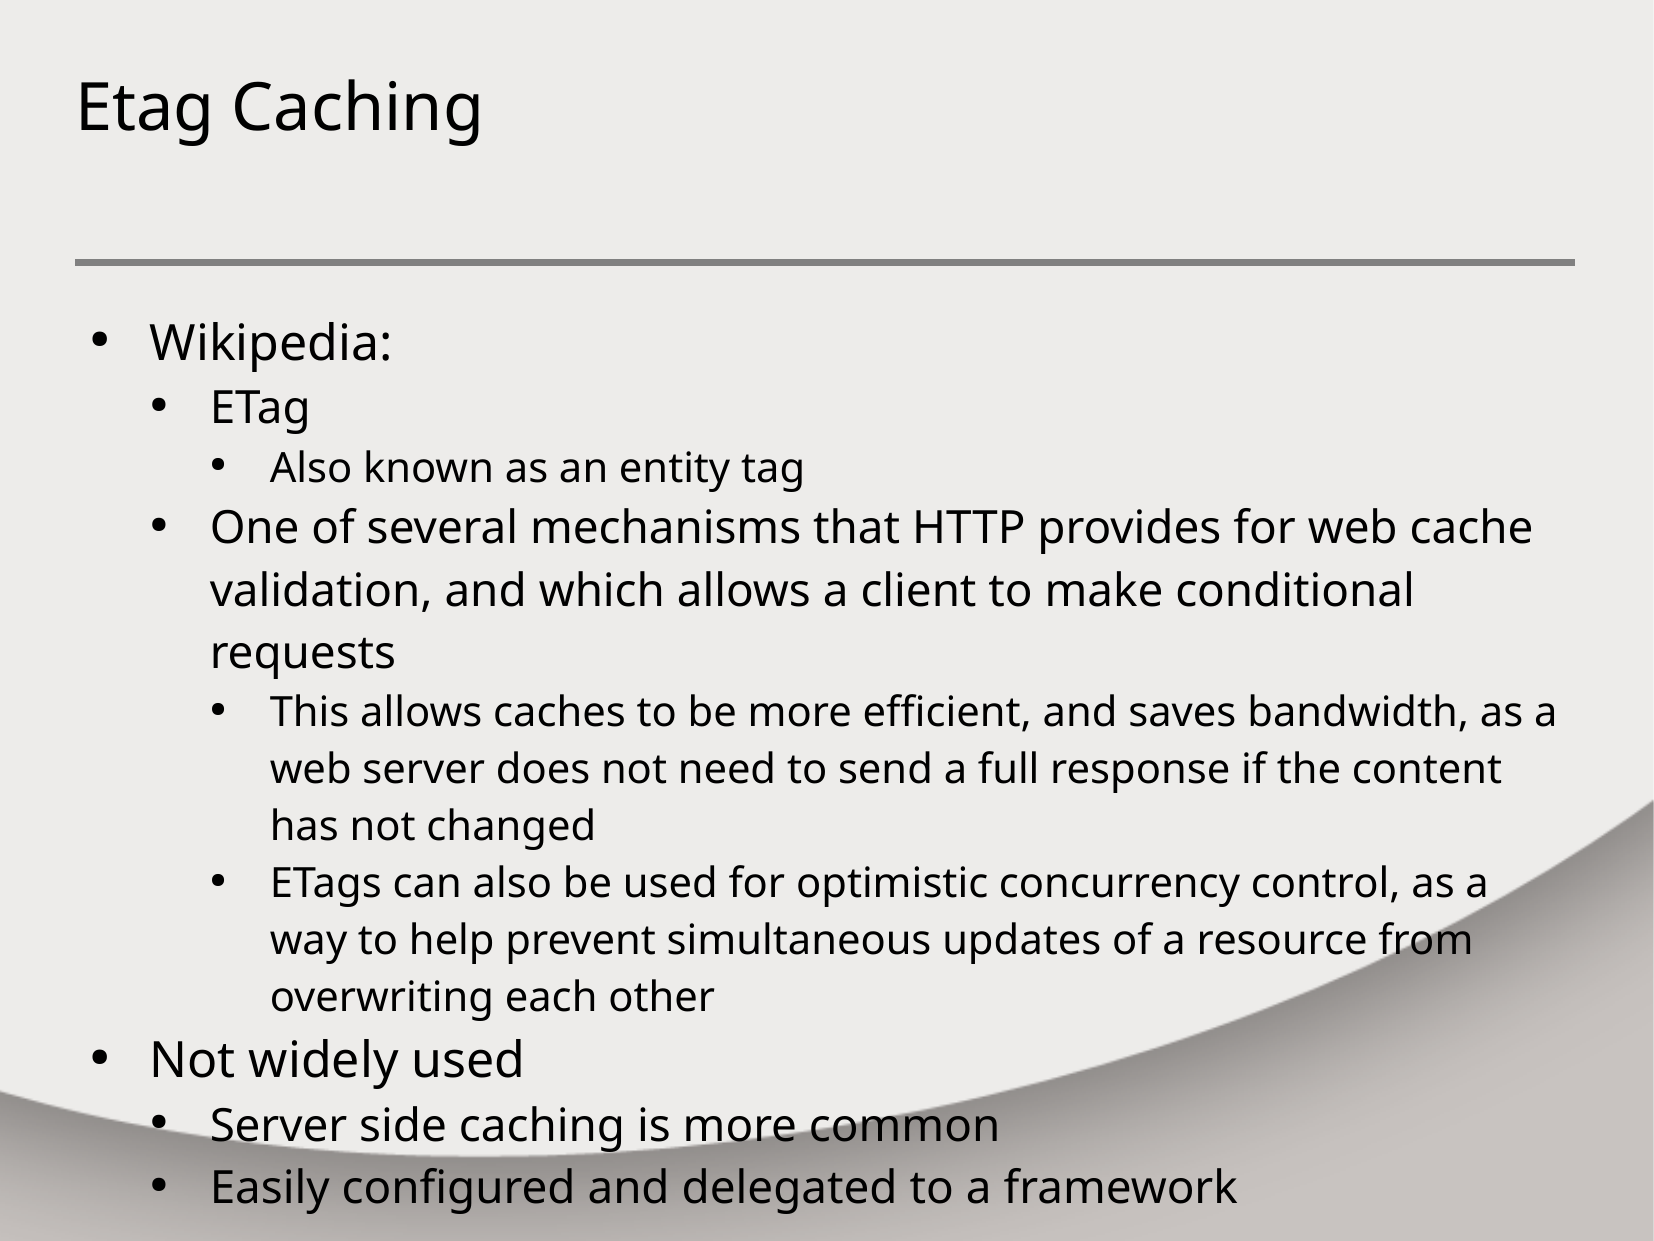

# Etag Caching
Wikipedia:
ETag
Also known as an entity tag
One of several mechanisms that HTTP provides for web cache validation, and which allows a client to make conditional requests
This allows caches to be more efficient, and saves bandwidth, as a web server does not need to send a full response if the content has not changed
ETags can also be used for optimistic concurrency control, as a way to help prevent simultaneous updates of a resource from overwriting each other
Not widely used
Server side caching is more common
Easily configured and delegated to a framework